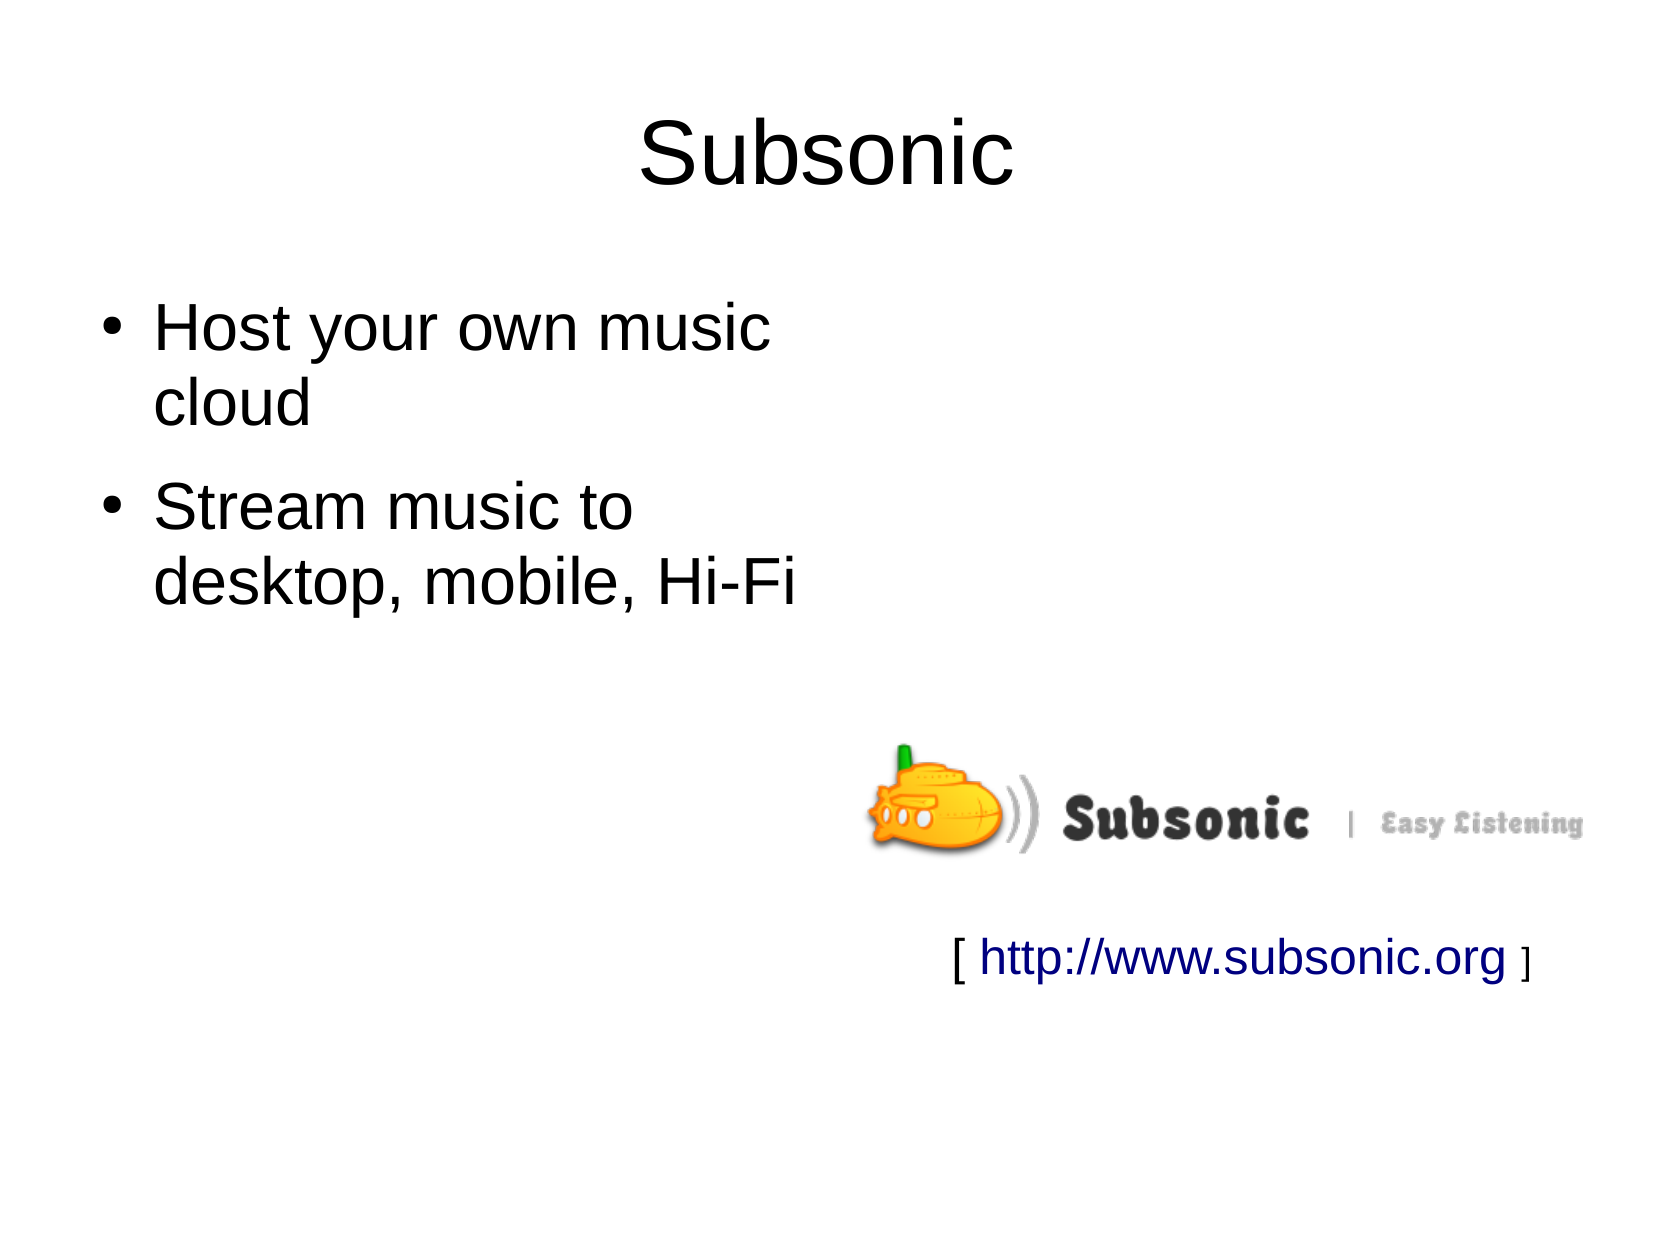

# Subsonic
Host your own music cloud
Stream music to desktop, mobile, Hi-Fi
[ http://www.subsonic.org ]